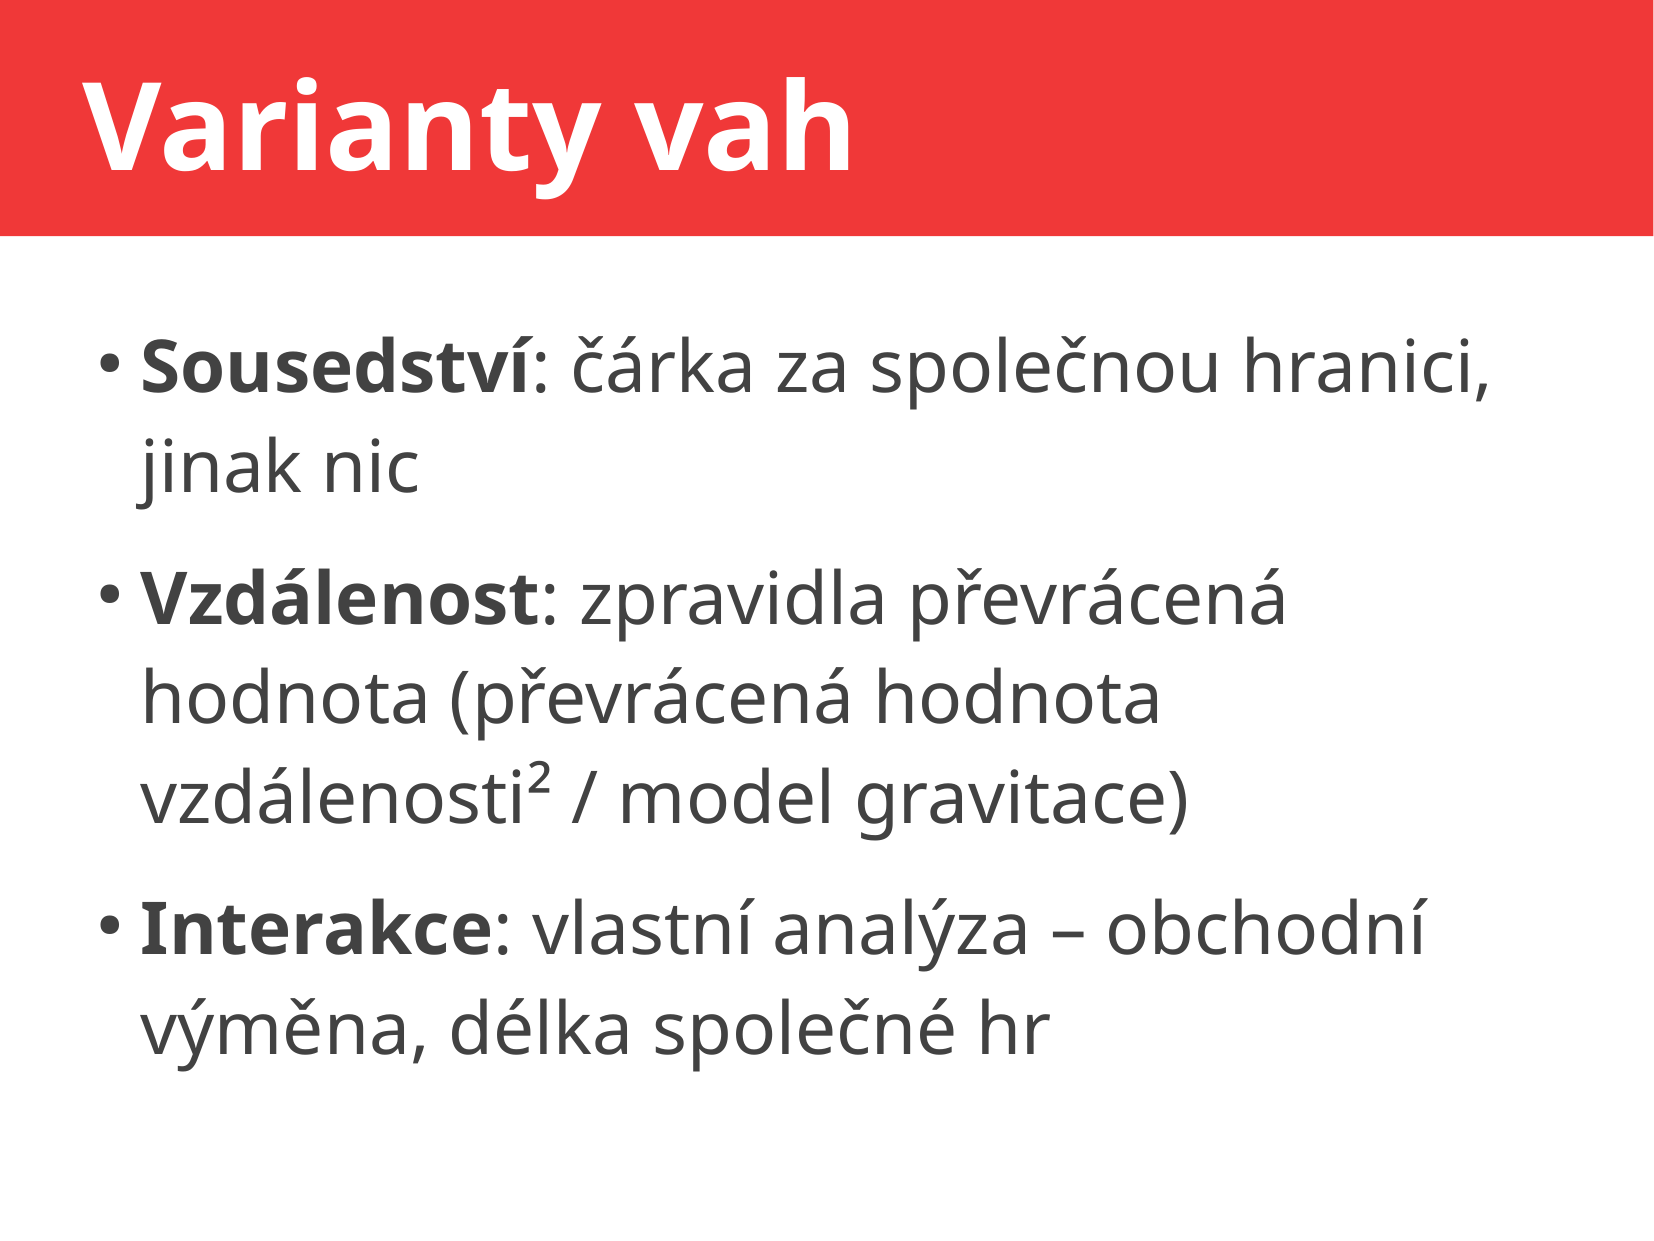

# Varianty vah
Sousedství: čárka za společnou hranici, jinak nic
Vzdálenost: zpravidla převrácená hodnota (převrácená hodnota vzdálenosti² / model gravitace)
Interakce: vlastní analýza – obchodní výměna, délka společné hr